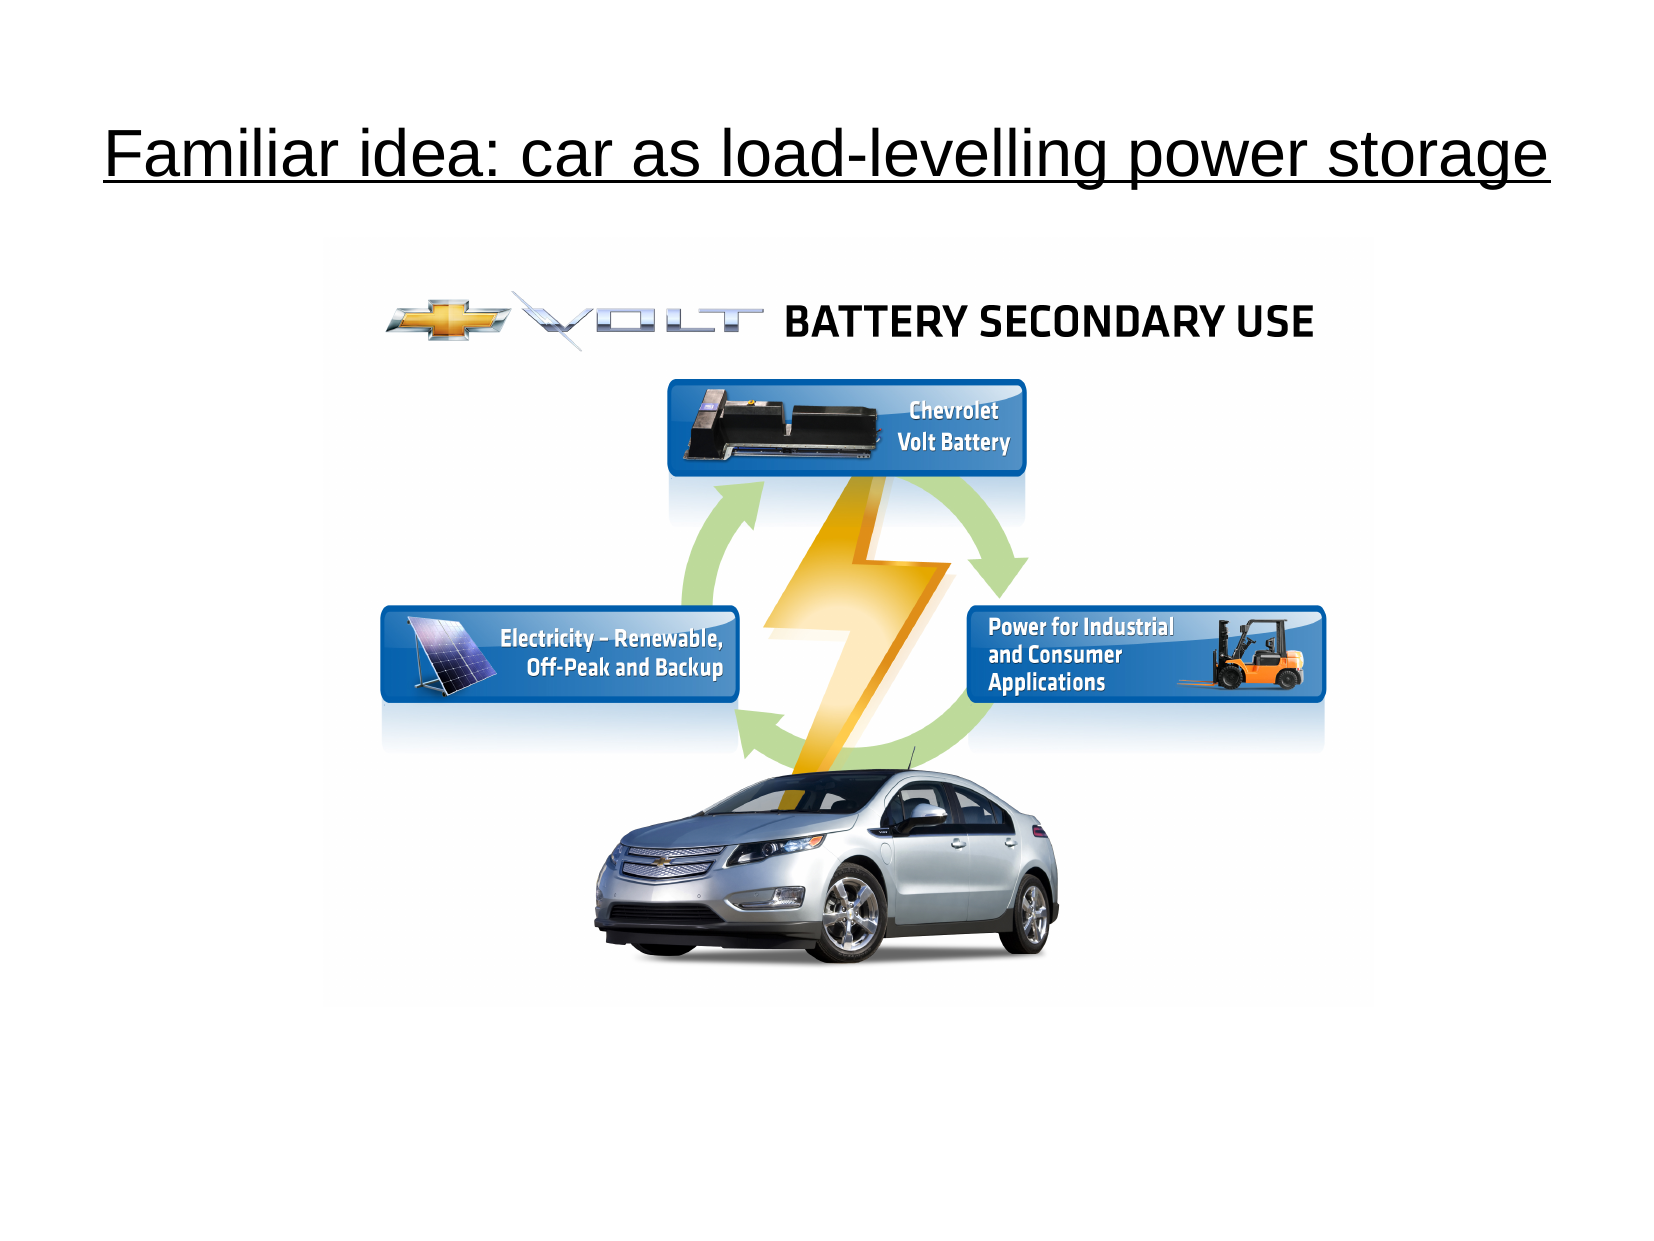

# Familiar idea: car as load-levelling power storage